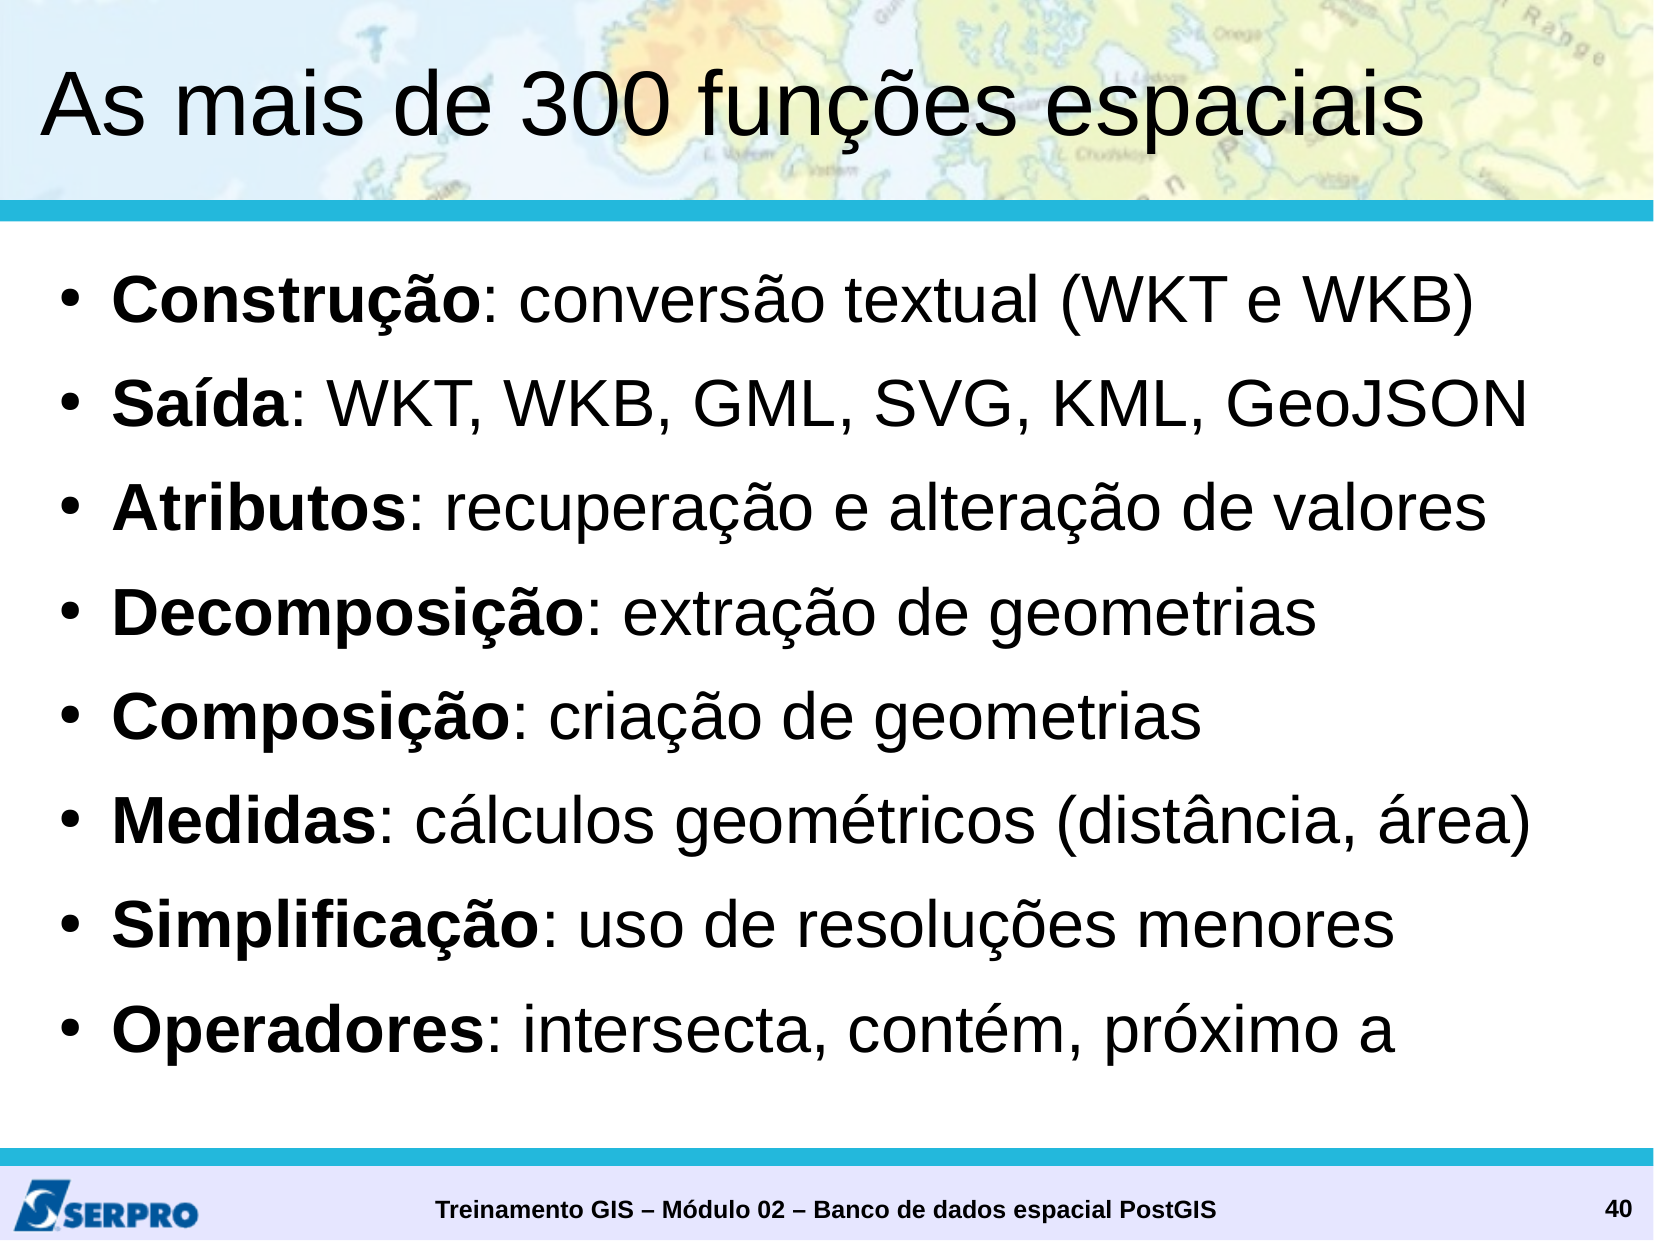

# As mais de 300 funções espaciais
Construção: conversão textual (WKT e WKB)
Saída: WKT, WKB, GML, SVG, KML, GeoJSON
Atributos: recuperação e alteração de valores
Decomposição: extração de geometrias
Composição: criação de geometrias
Medidas: cálculos geométricos (distância, área)
Simplificação: uso de resoluções menores
Operadores: intersecta, contém, próximo a
40
Treinamento GIS – Módulo 02 – Banco de dados espacial PostGIS